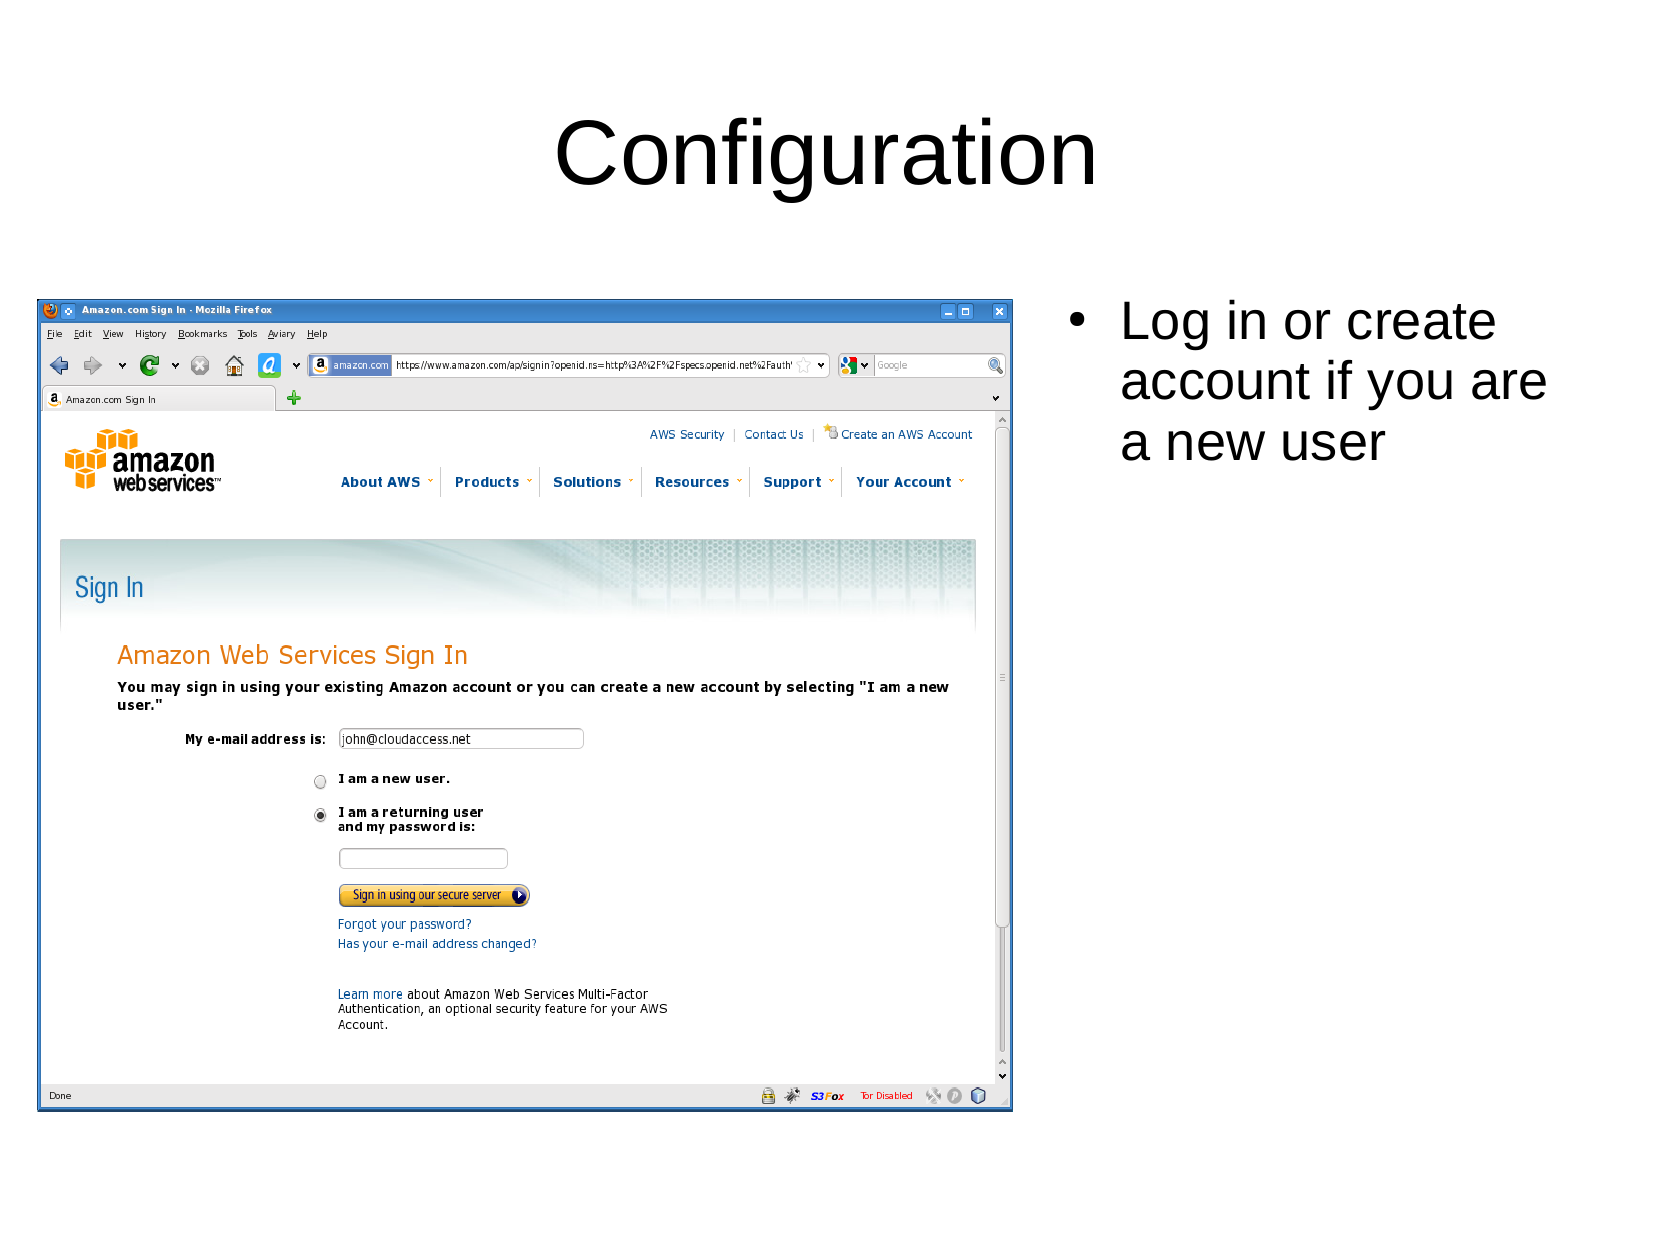

# Configuration
Log in or create account if you are a new user